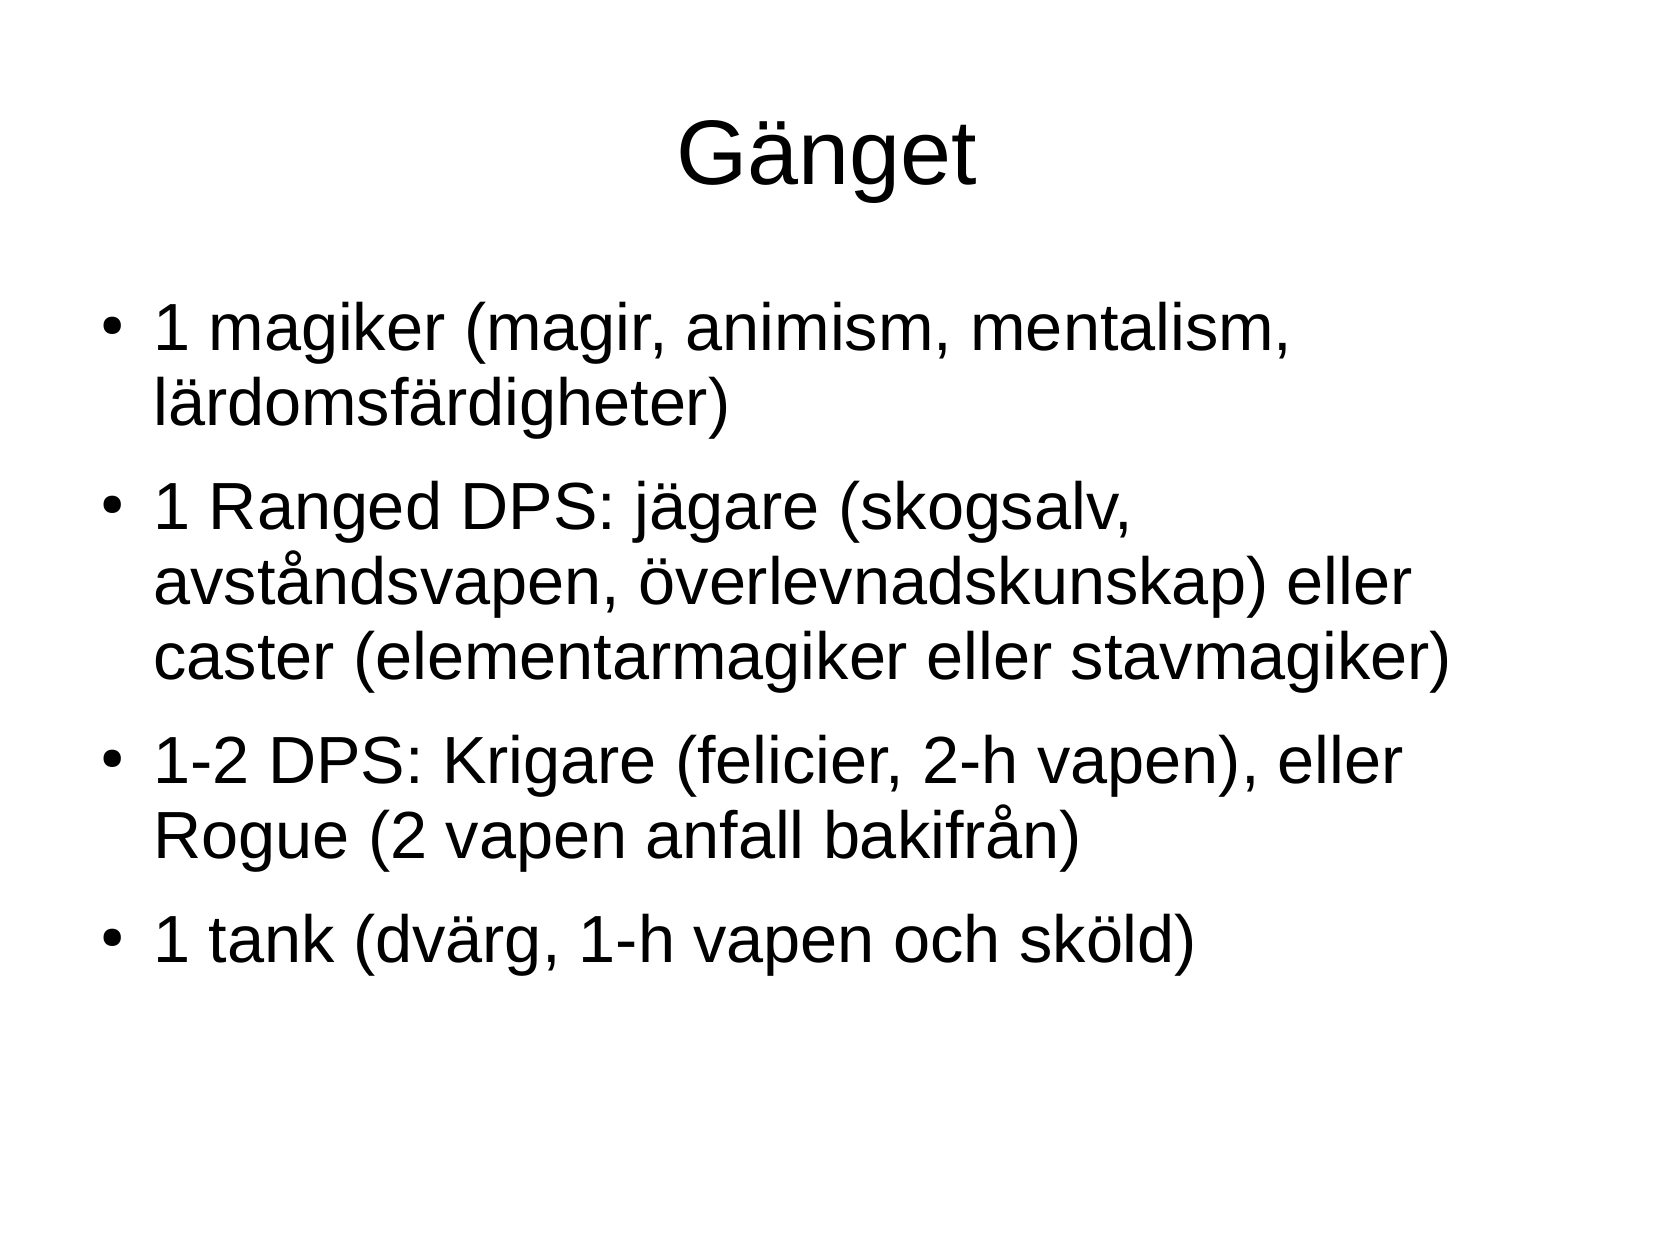

# Gänget
1 magiker (magir, animism, mentalism, lärdomsfärdigheter)
1 Ranged DPS: jägare (skogsalv, avståndsvapen, överlevnadskunskap) eller caster (elementarmagiker eller stavmagiker)
1-2 DPS: Krigare (felicier, 2-h vapen), eller Rogue (2 vapen anfall bakifrån)
1 tank (dvärg, 1-h vapen och sköld)